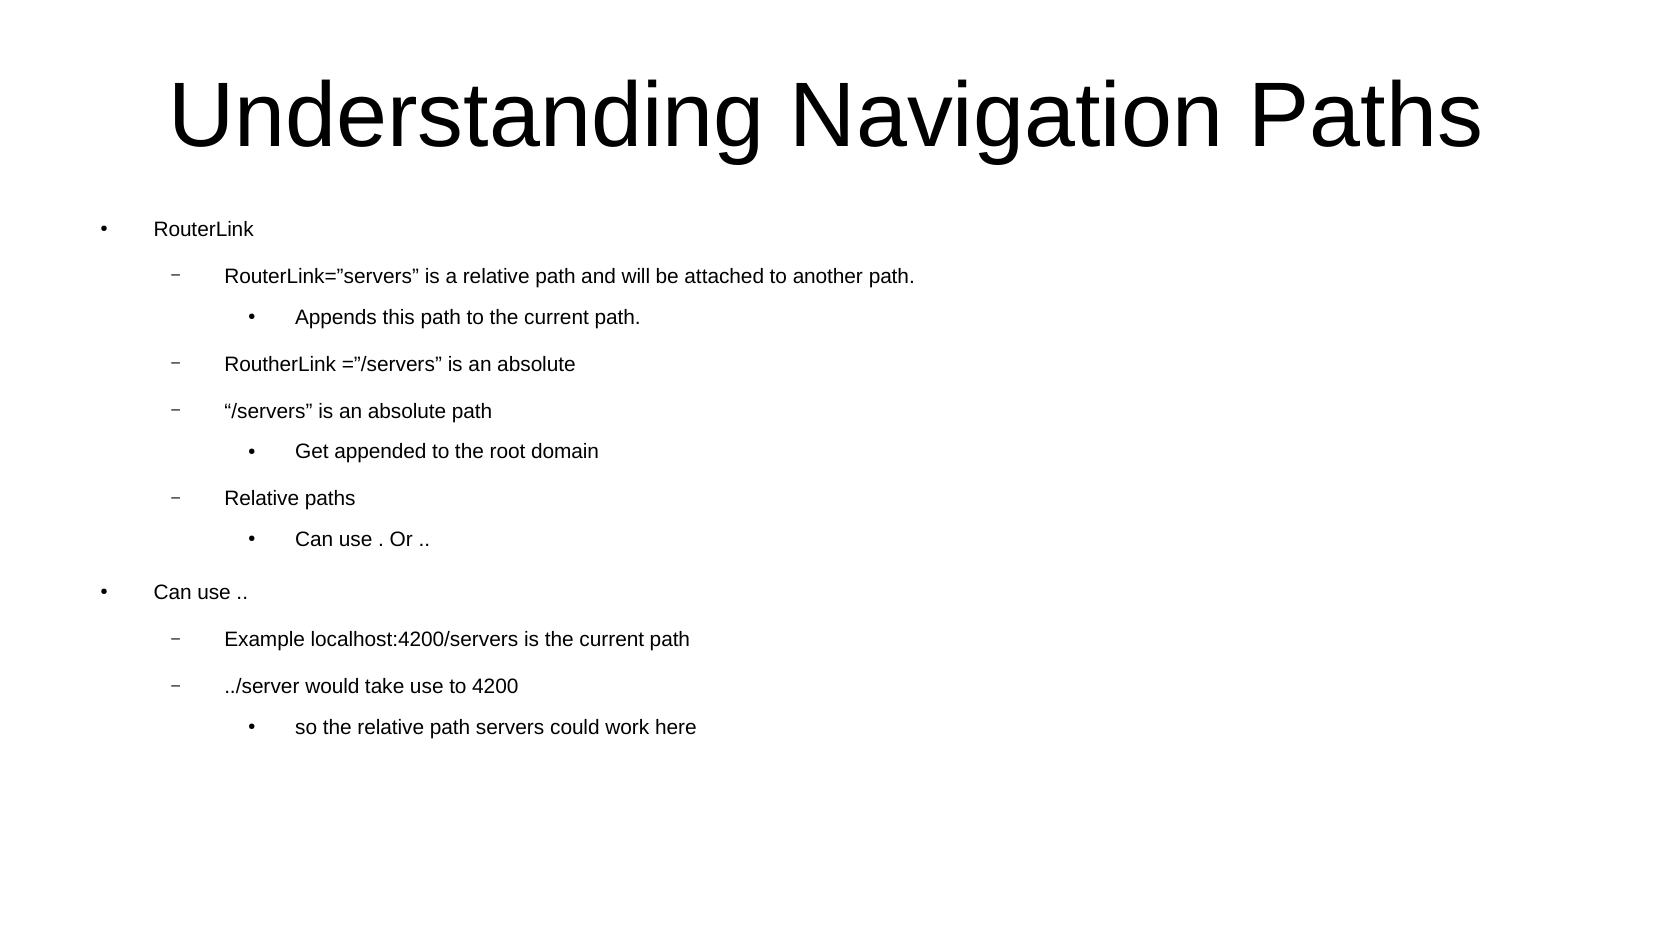

# Understanding Navigation Paths
RouterLink
RouterLink=”servers” is a relative path and will be attached to another path.
Appends this path to the current path.
RoutherLink =”/servers” is an absolute
“/servers” is an absolute path
Get appended to the root domain
Relative paths
Can use . Or ..
Can use ..
Example localhost:4200/servers is the current path
../server would take use to 4200
so the relative path servers could work here